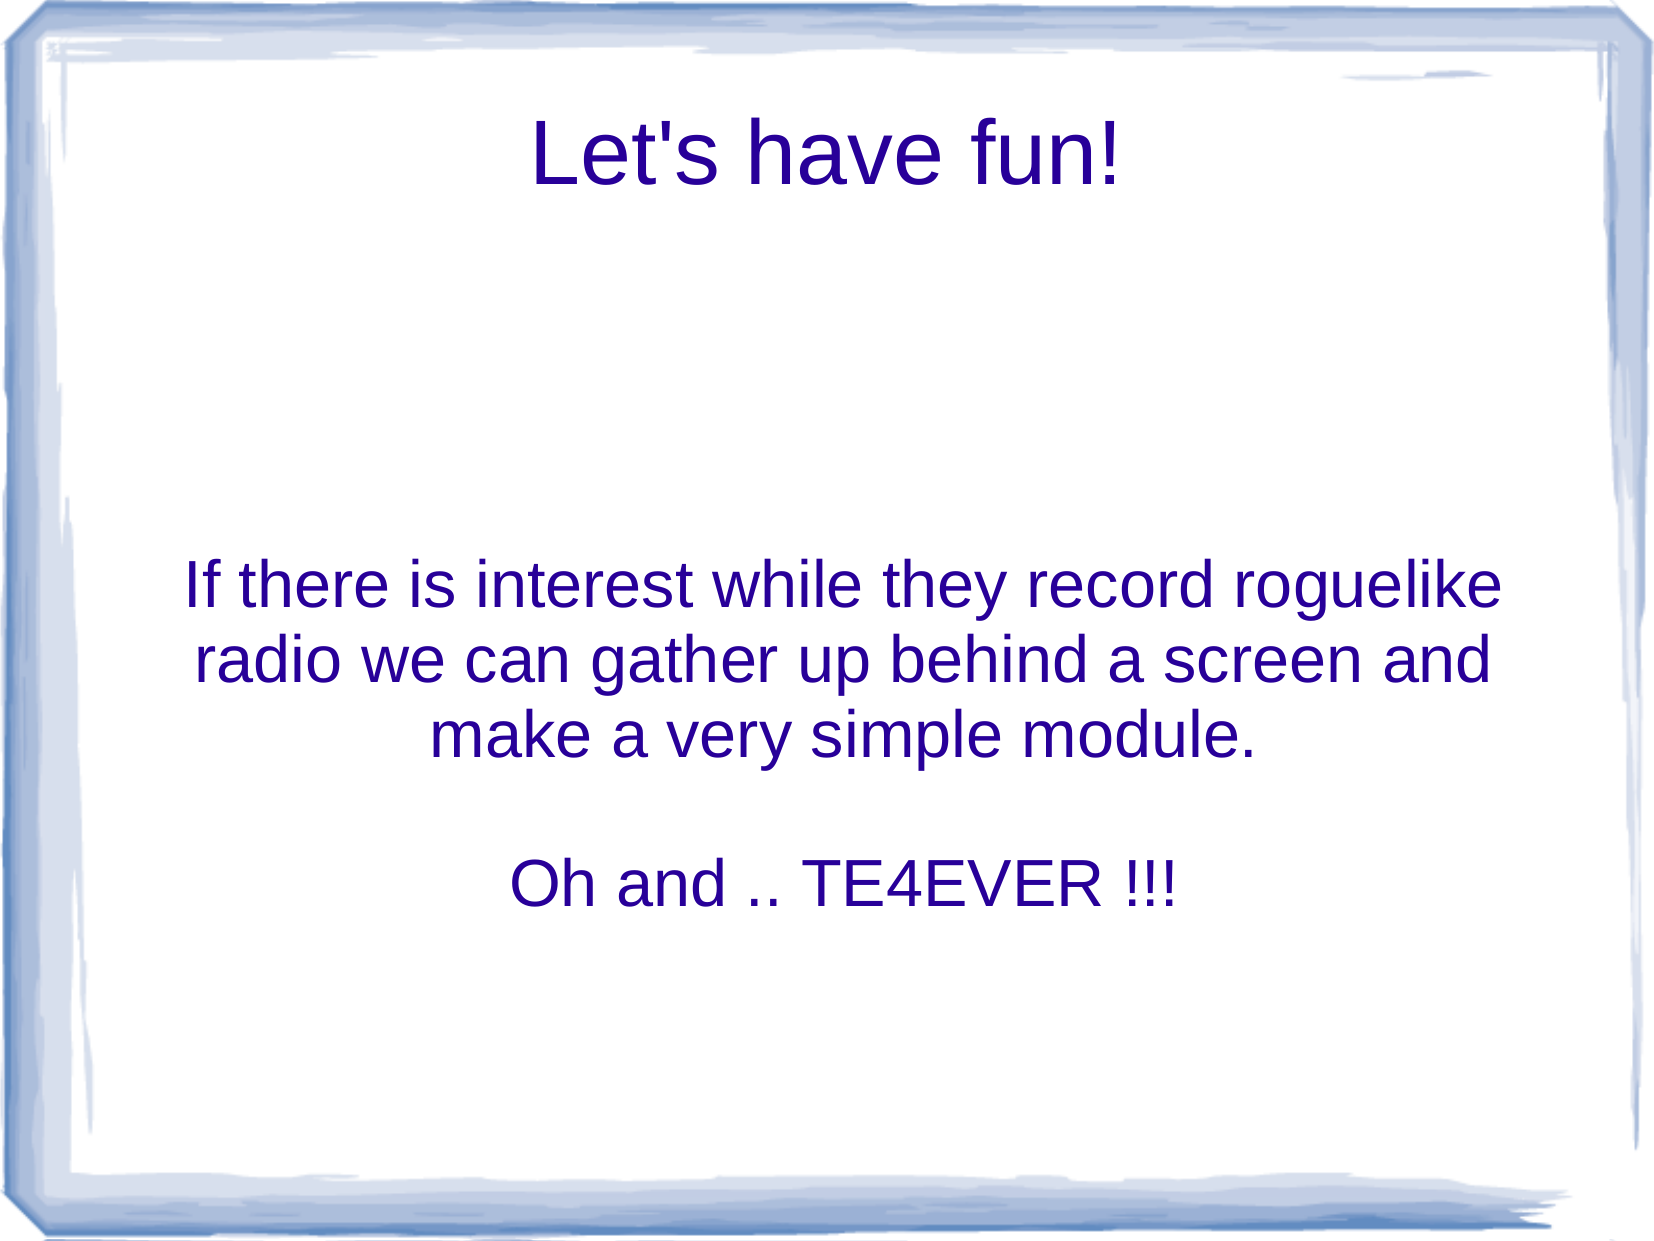

# Let's have fun!
If there is interest while they record roguelike radio we can gather up behind a screen and make a very simple module.
Oh and .. TE4EVER !!!